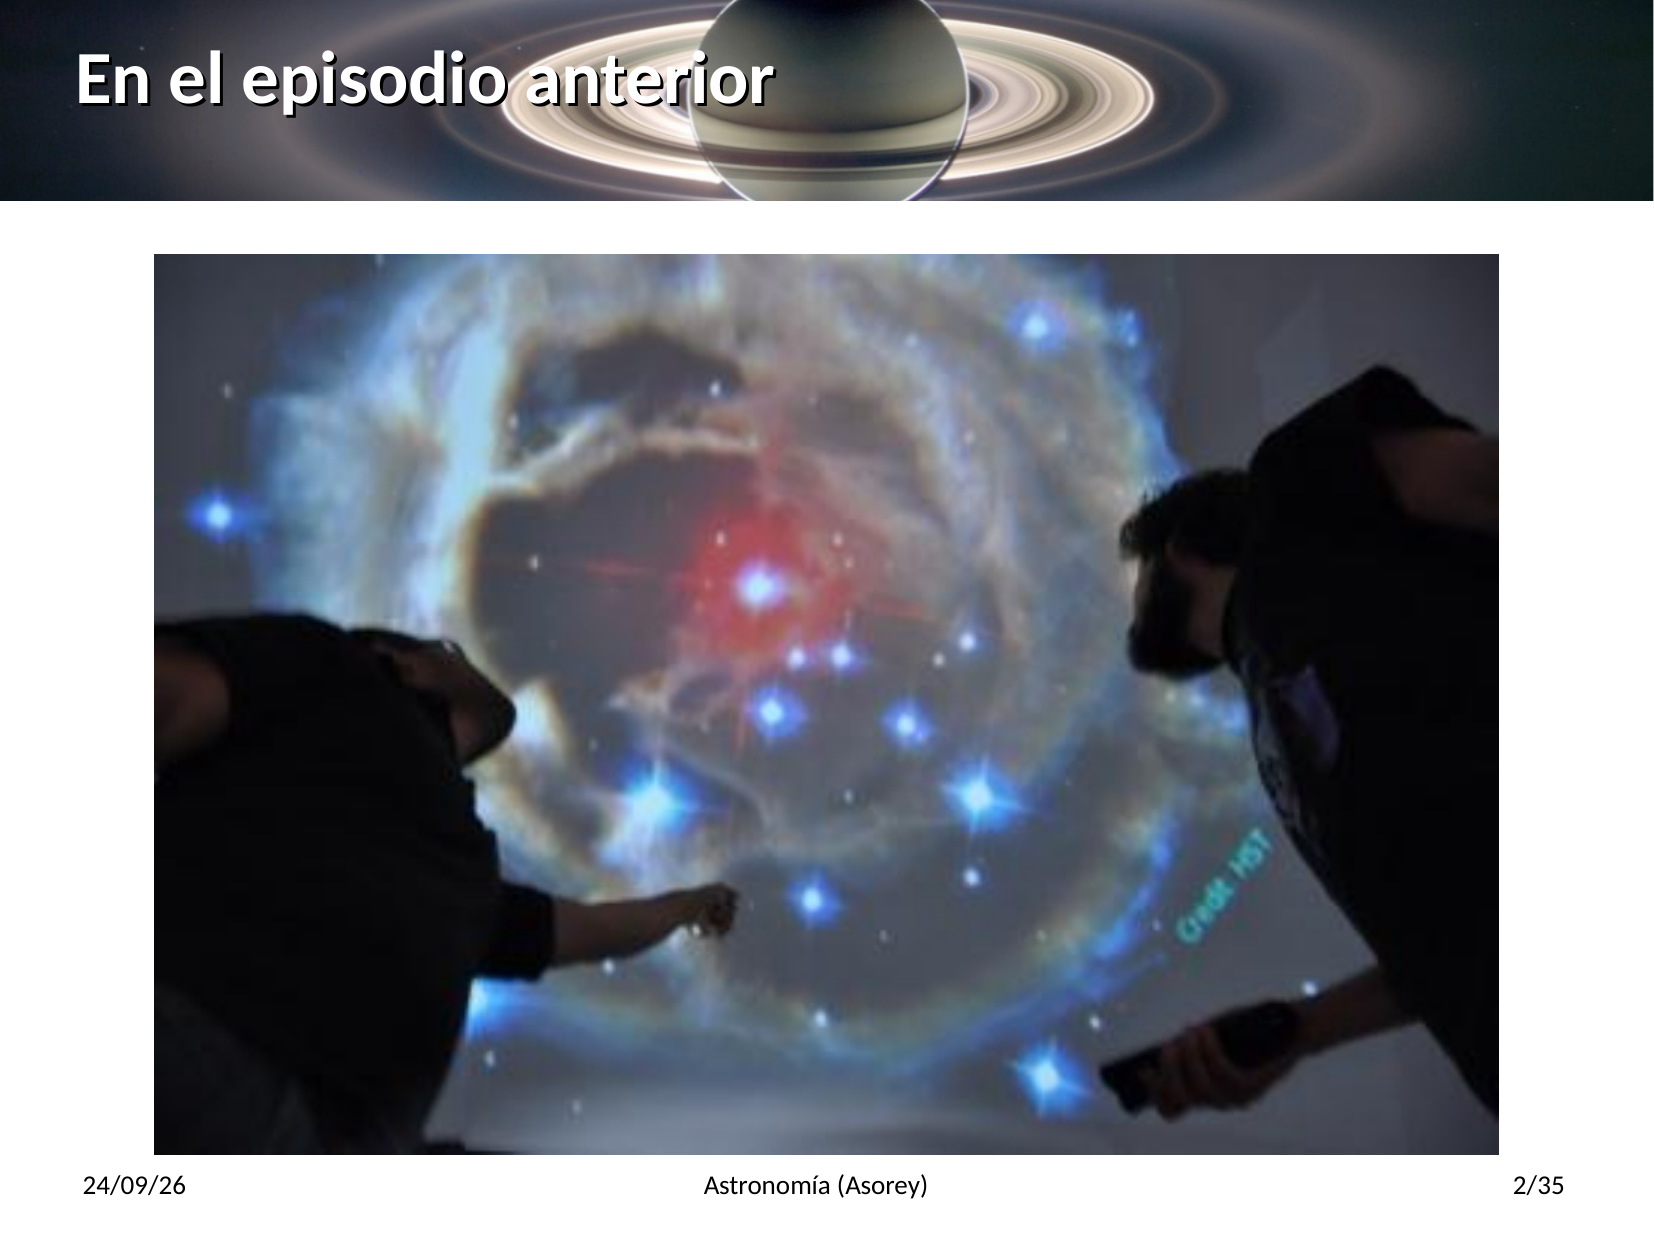

# En el episodio anterior
Astronomía (Asorey)
2